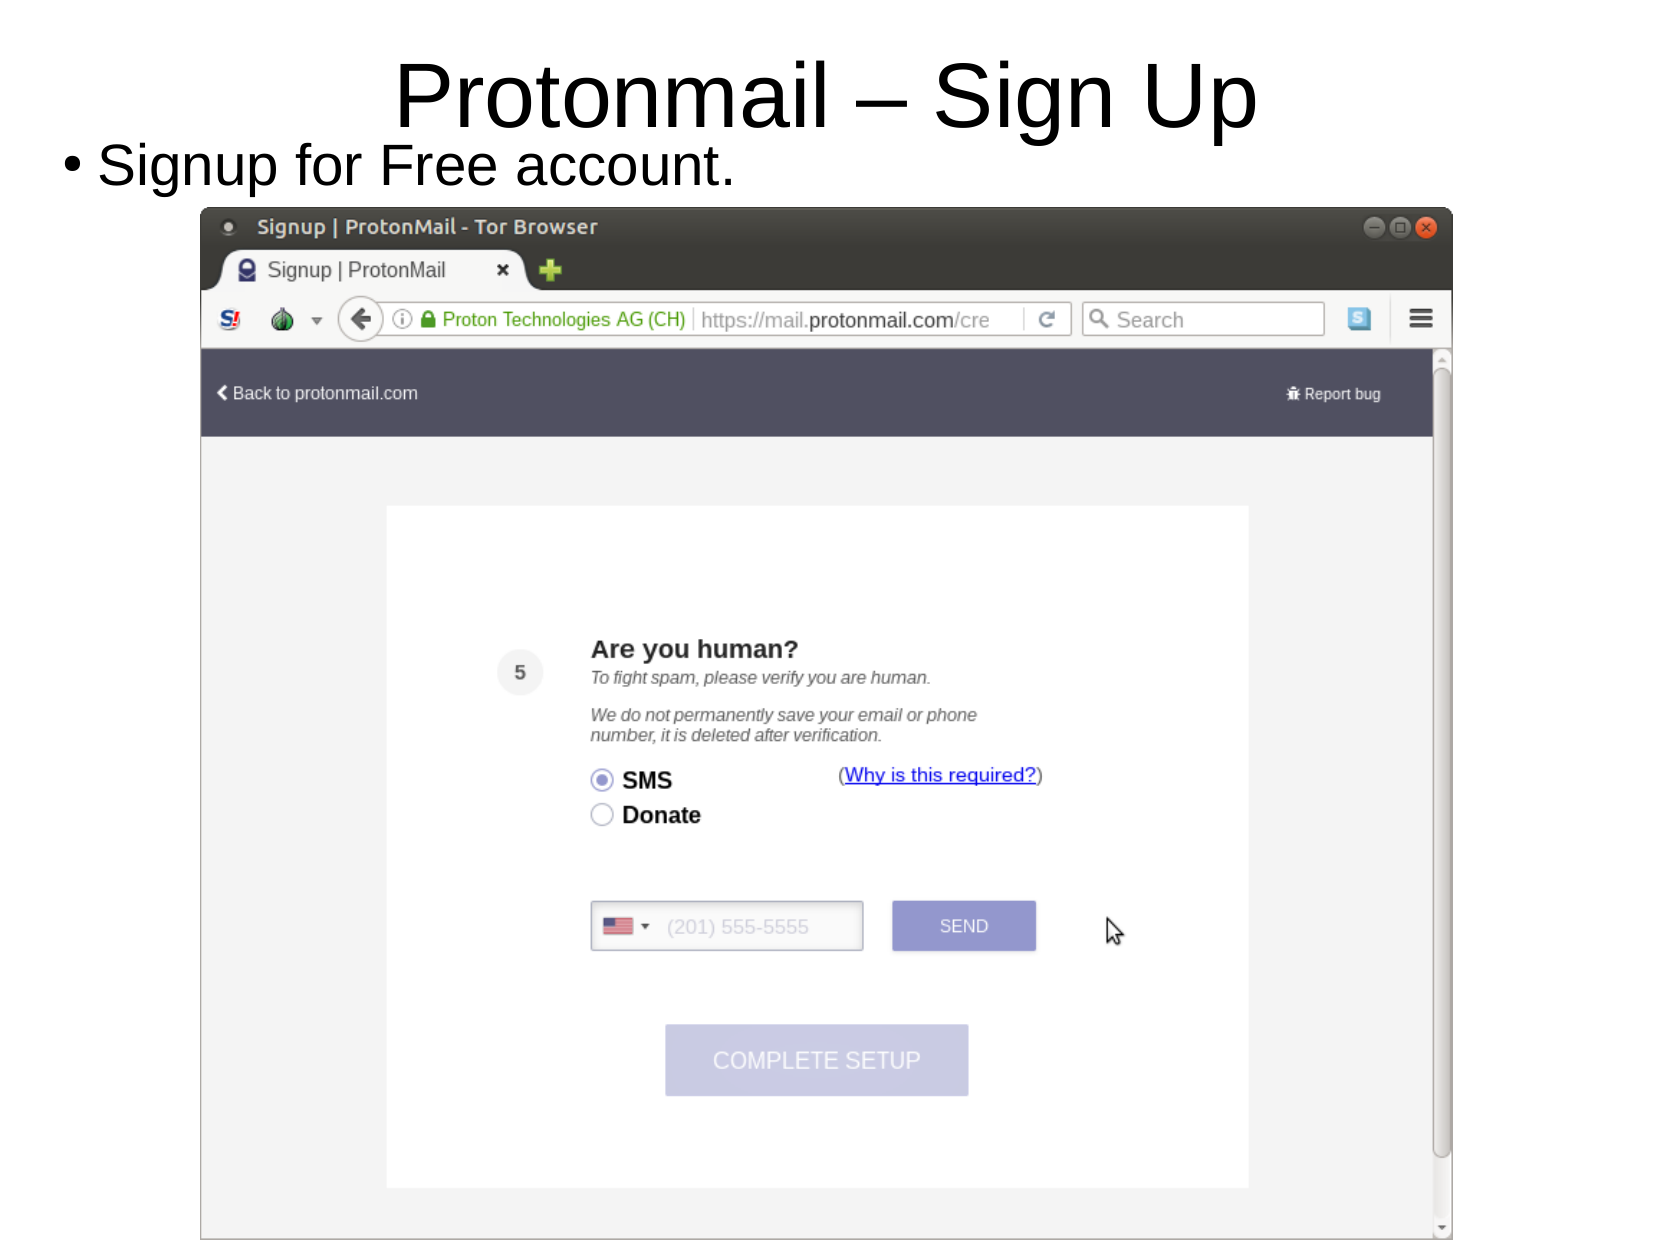

# Protonmail – Sign Up
Signup for Free account.